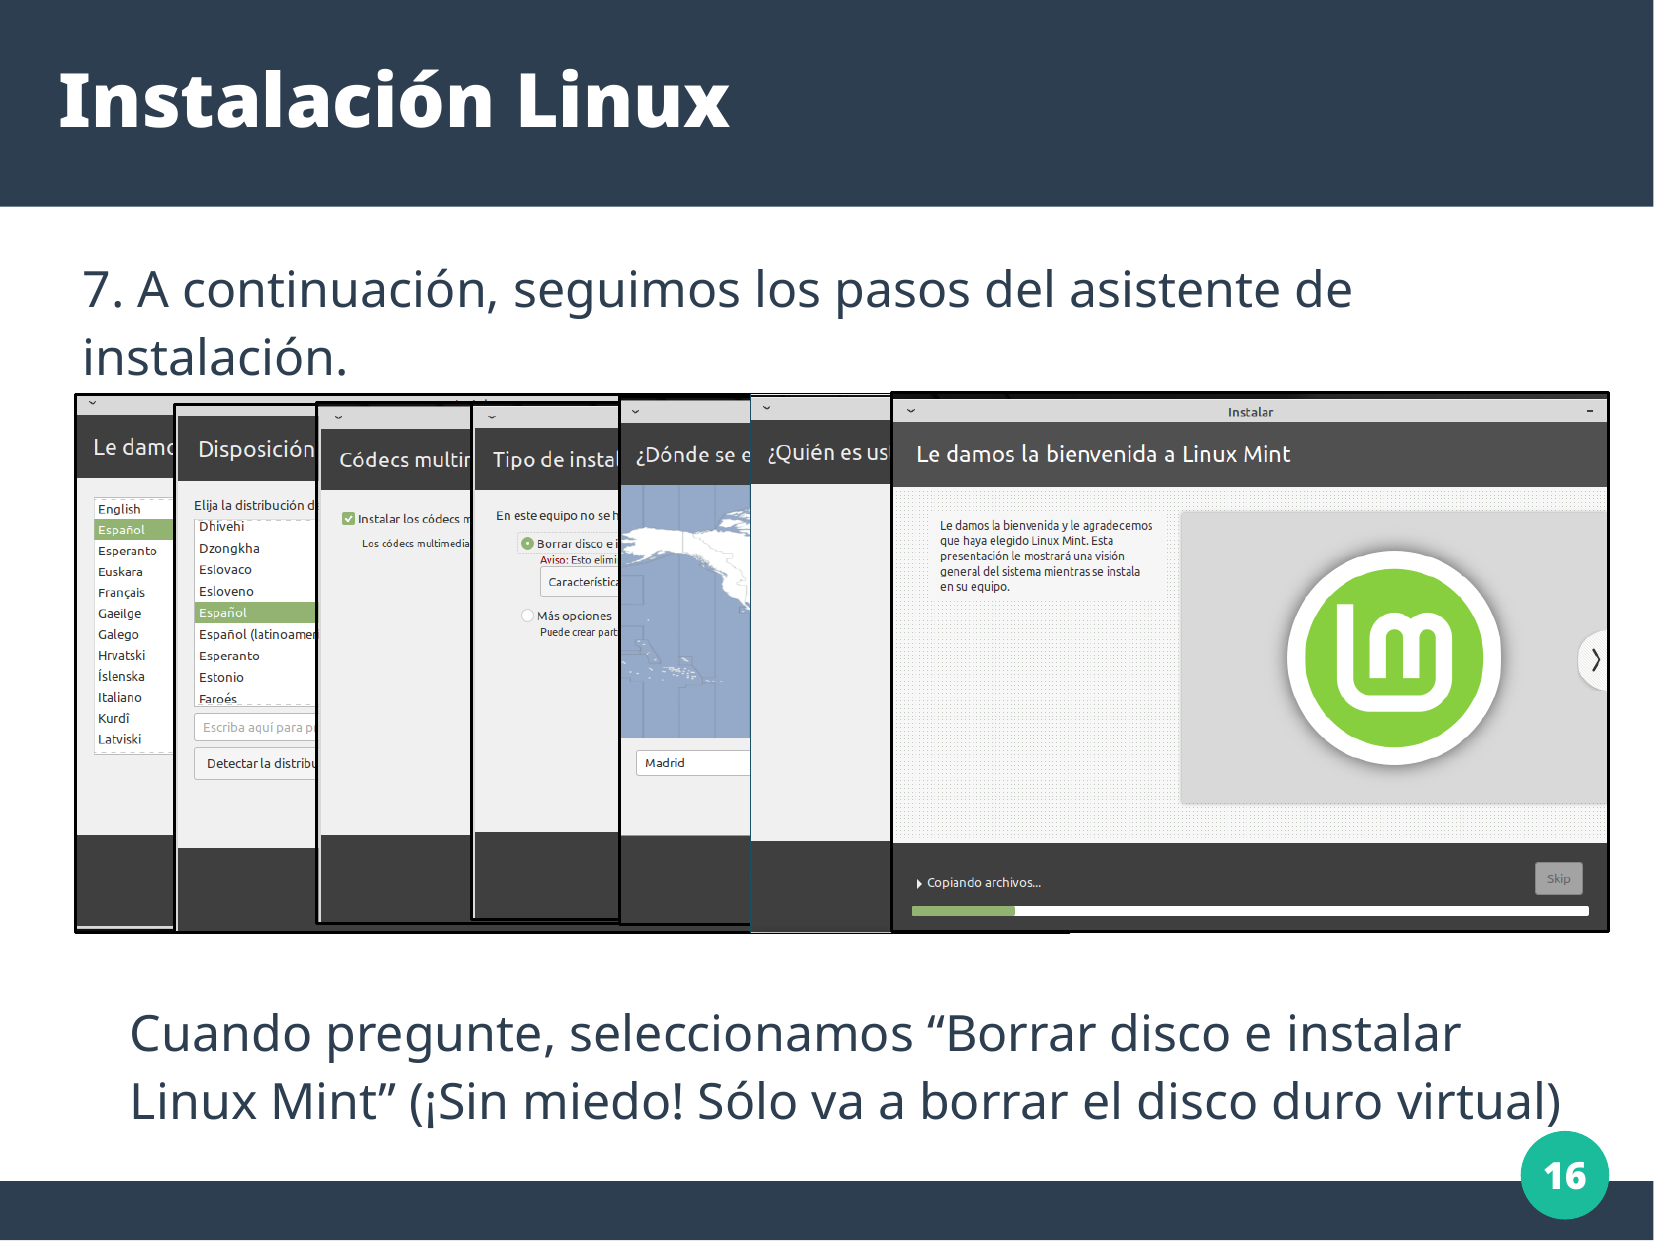

# Instalación Linux
7. A continuación, seguimos los pasos del asistente de instalación.
Cuando pregunte, seleccionamos “Borrar disco e instalar Linux Mint” (¡Sin miedo! Sólo va a borrar el disco duro virtual)
16